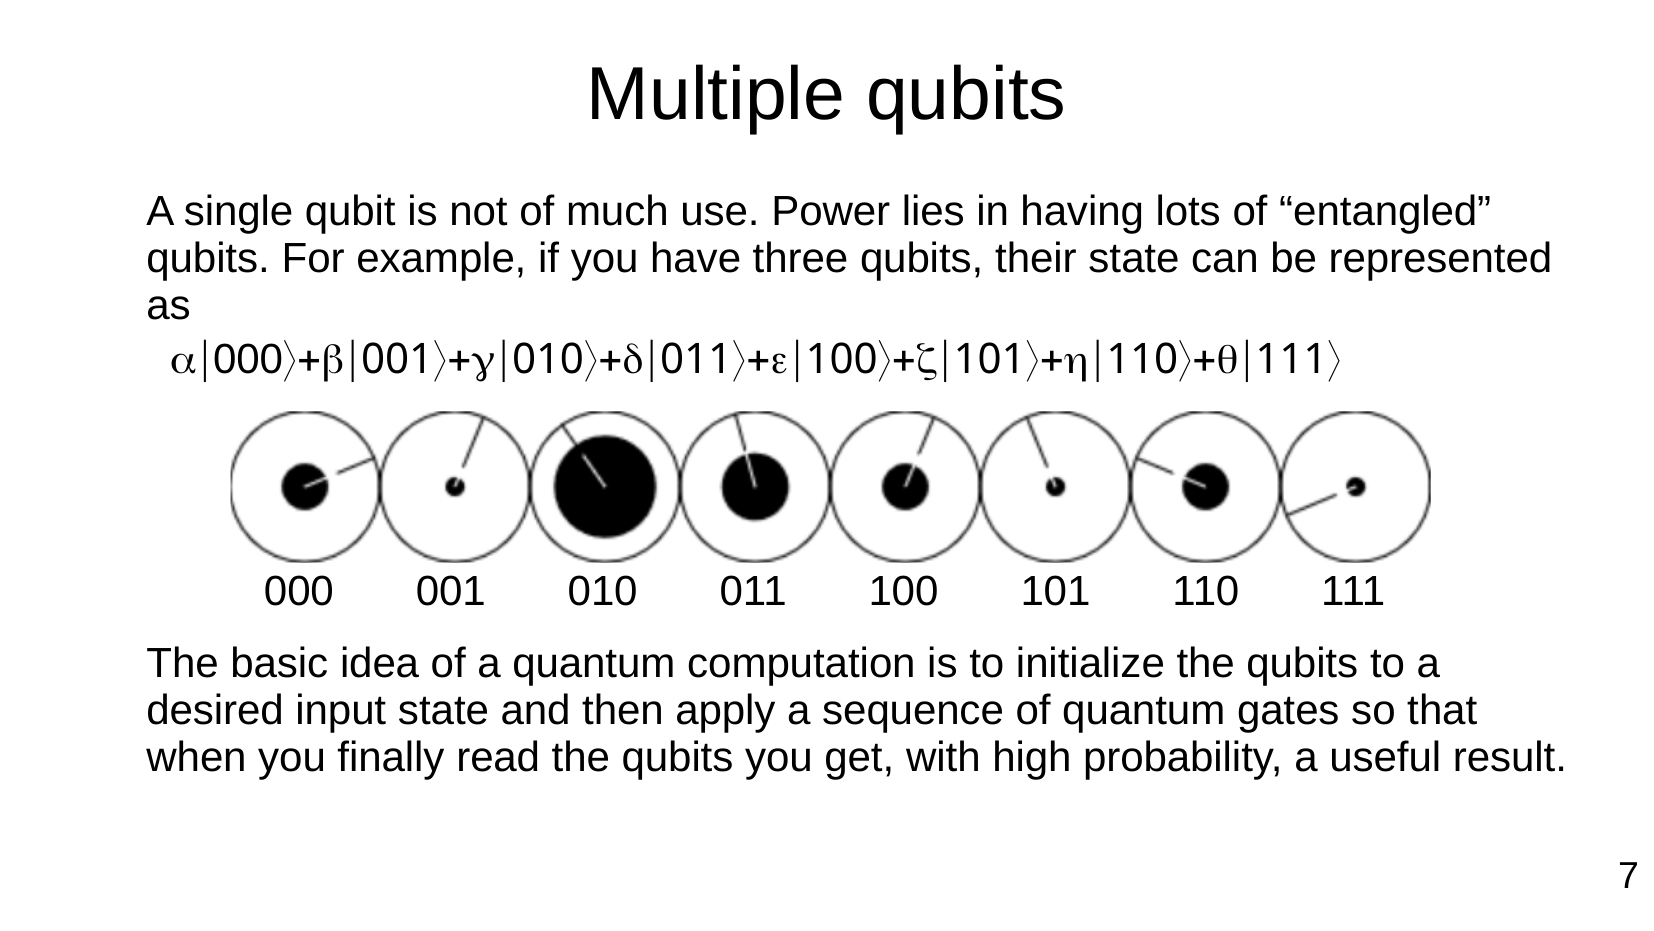

# Multiple qubits
A single qubit is not of much use. Power lies in having lots of “entangled” qubits. For example, if you have three qubits, their state can be represented as
 a|000+b|001+g|010+d|011+e|100+z|101+h|110+q|111
 000 001 010 011 100 101 110 111
The basic idea of a quantum computation is to initialize the qubits to a desired input state and then apply a sequence of quantum gates so that when you finally read the qubits you get, with high probability, a useful result.